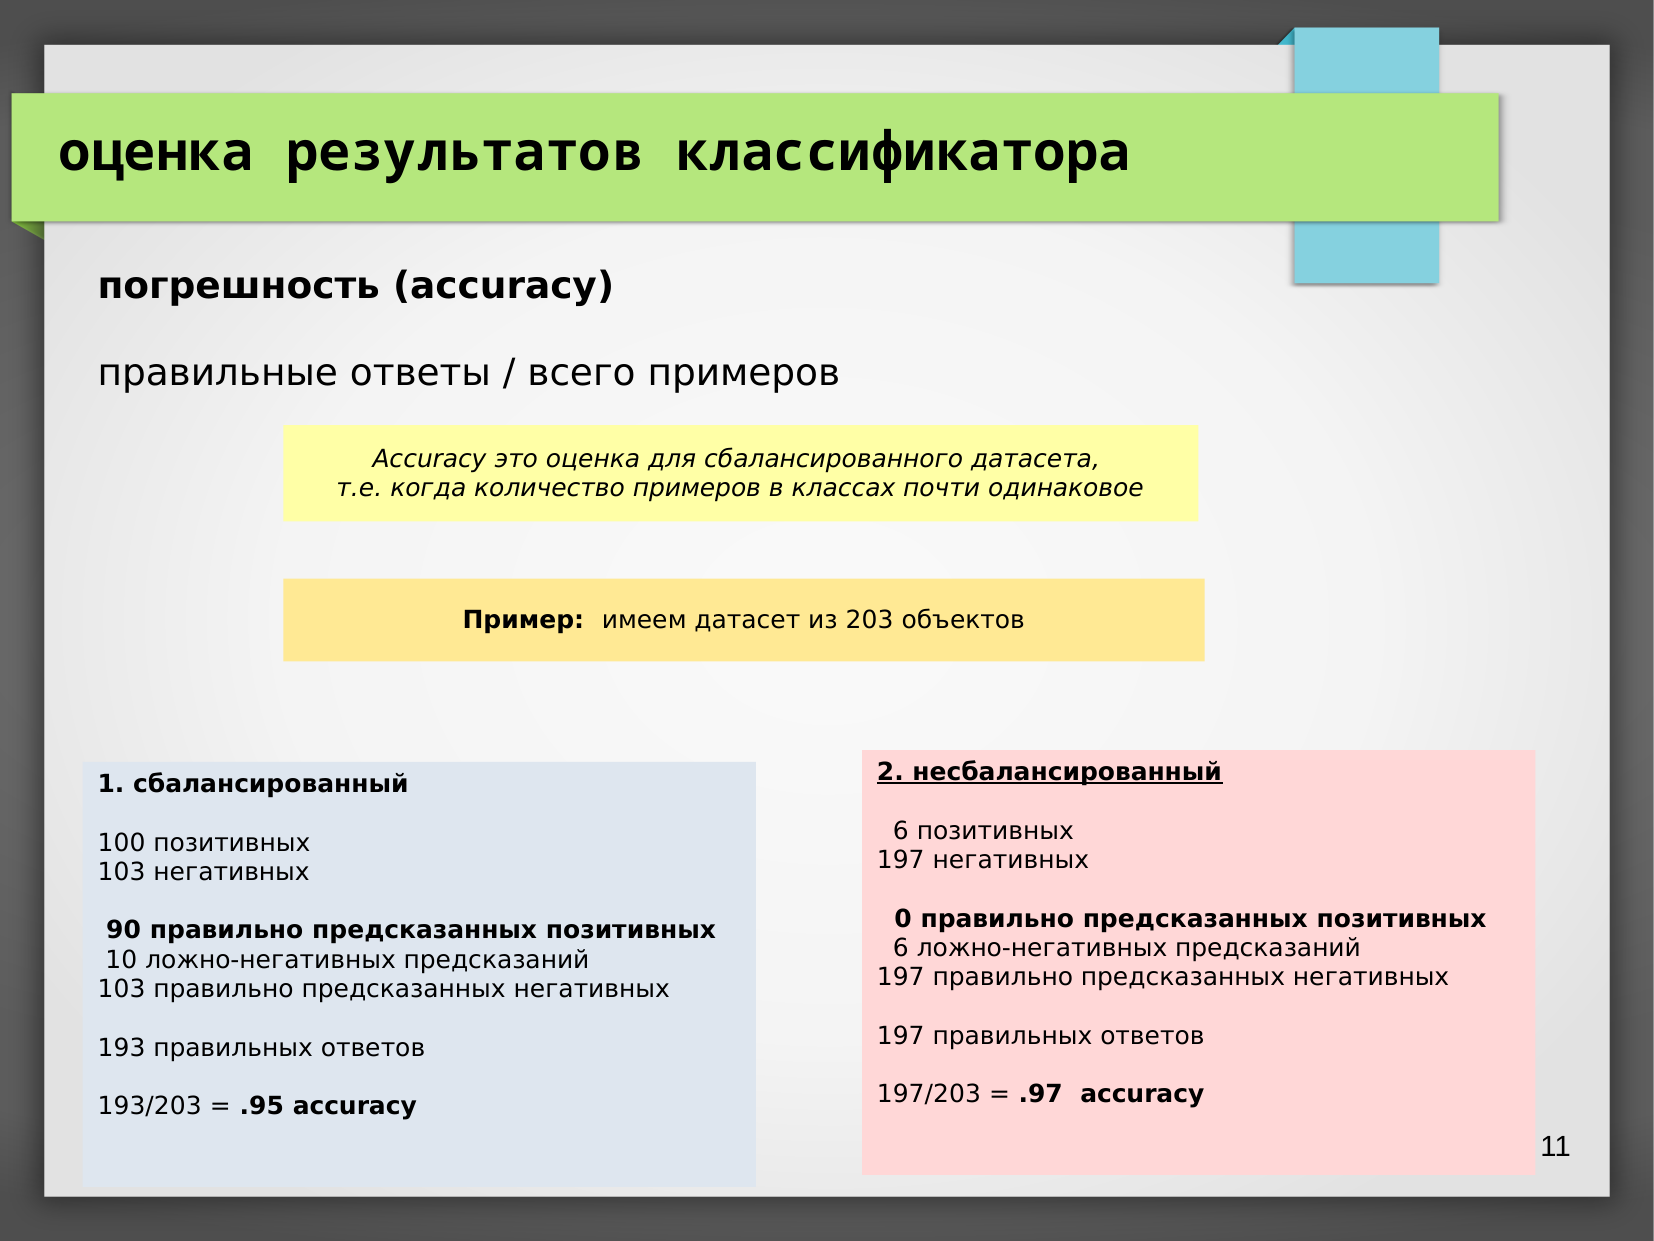

# оценка результатов классификатора
погрешность (accuracy)
правильные ответы / всего примеров
Accuracy это оценка для сбалансированного датасета,
т.е. когда количество примеров в классах почти одинаковое
Пример: имеем датасет из 203 объектов
2. несбалансированный
 6 позитивных
197 негативных
 0 правильно предсказанных позитивных
 6 ложно-негативных предсказаний
197 правильно предсказанных негативных
197 правильных ответов
197/203 = .97 accuracy
1. сбалансированный
100 позитивных
103 негативных
 90 правильно предсказанных позитивных
 10 ложно-негативных предсказаний
103 правильно предсказанных негативных
193 правильных ответов
193/203 = .95 accuracy
11